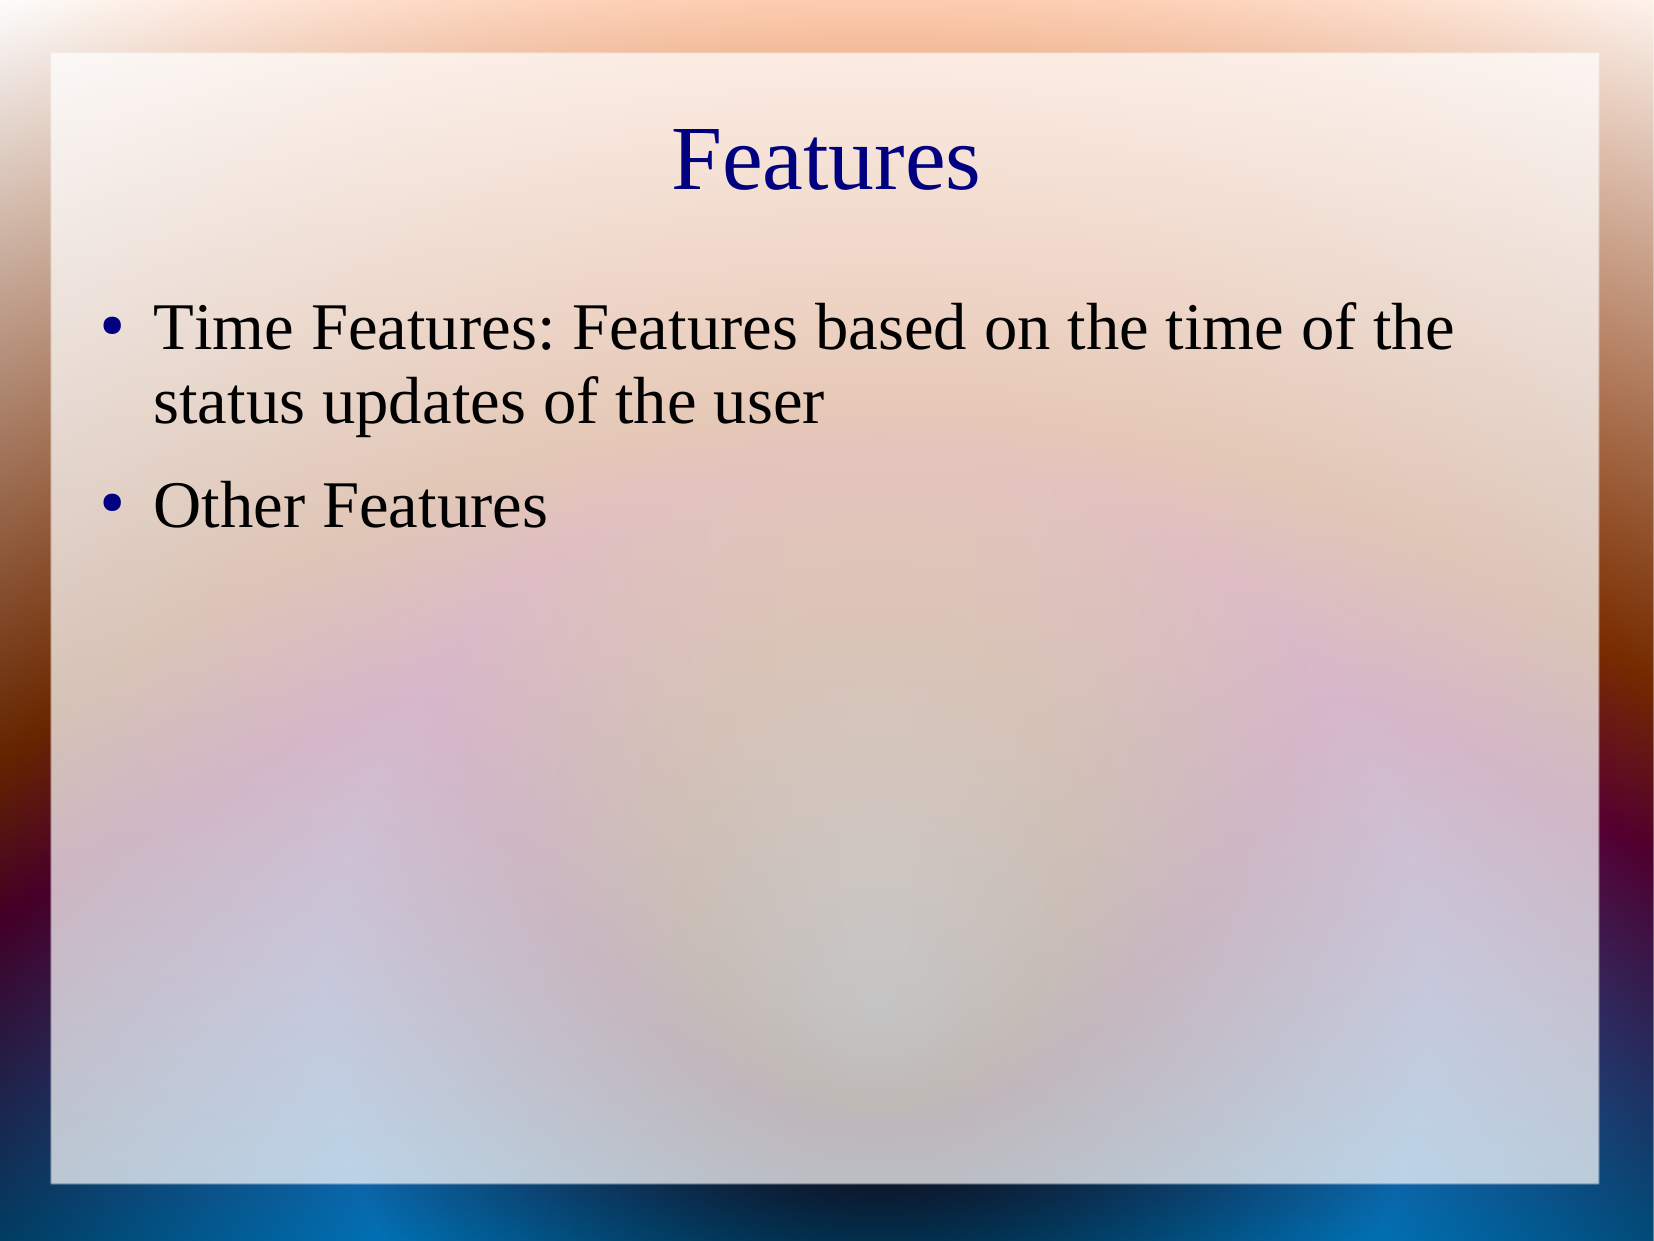

# Features
Time Features: Features based on the time of the status updates of the user
Other Features